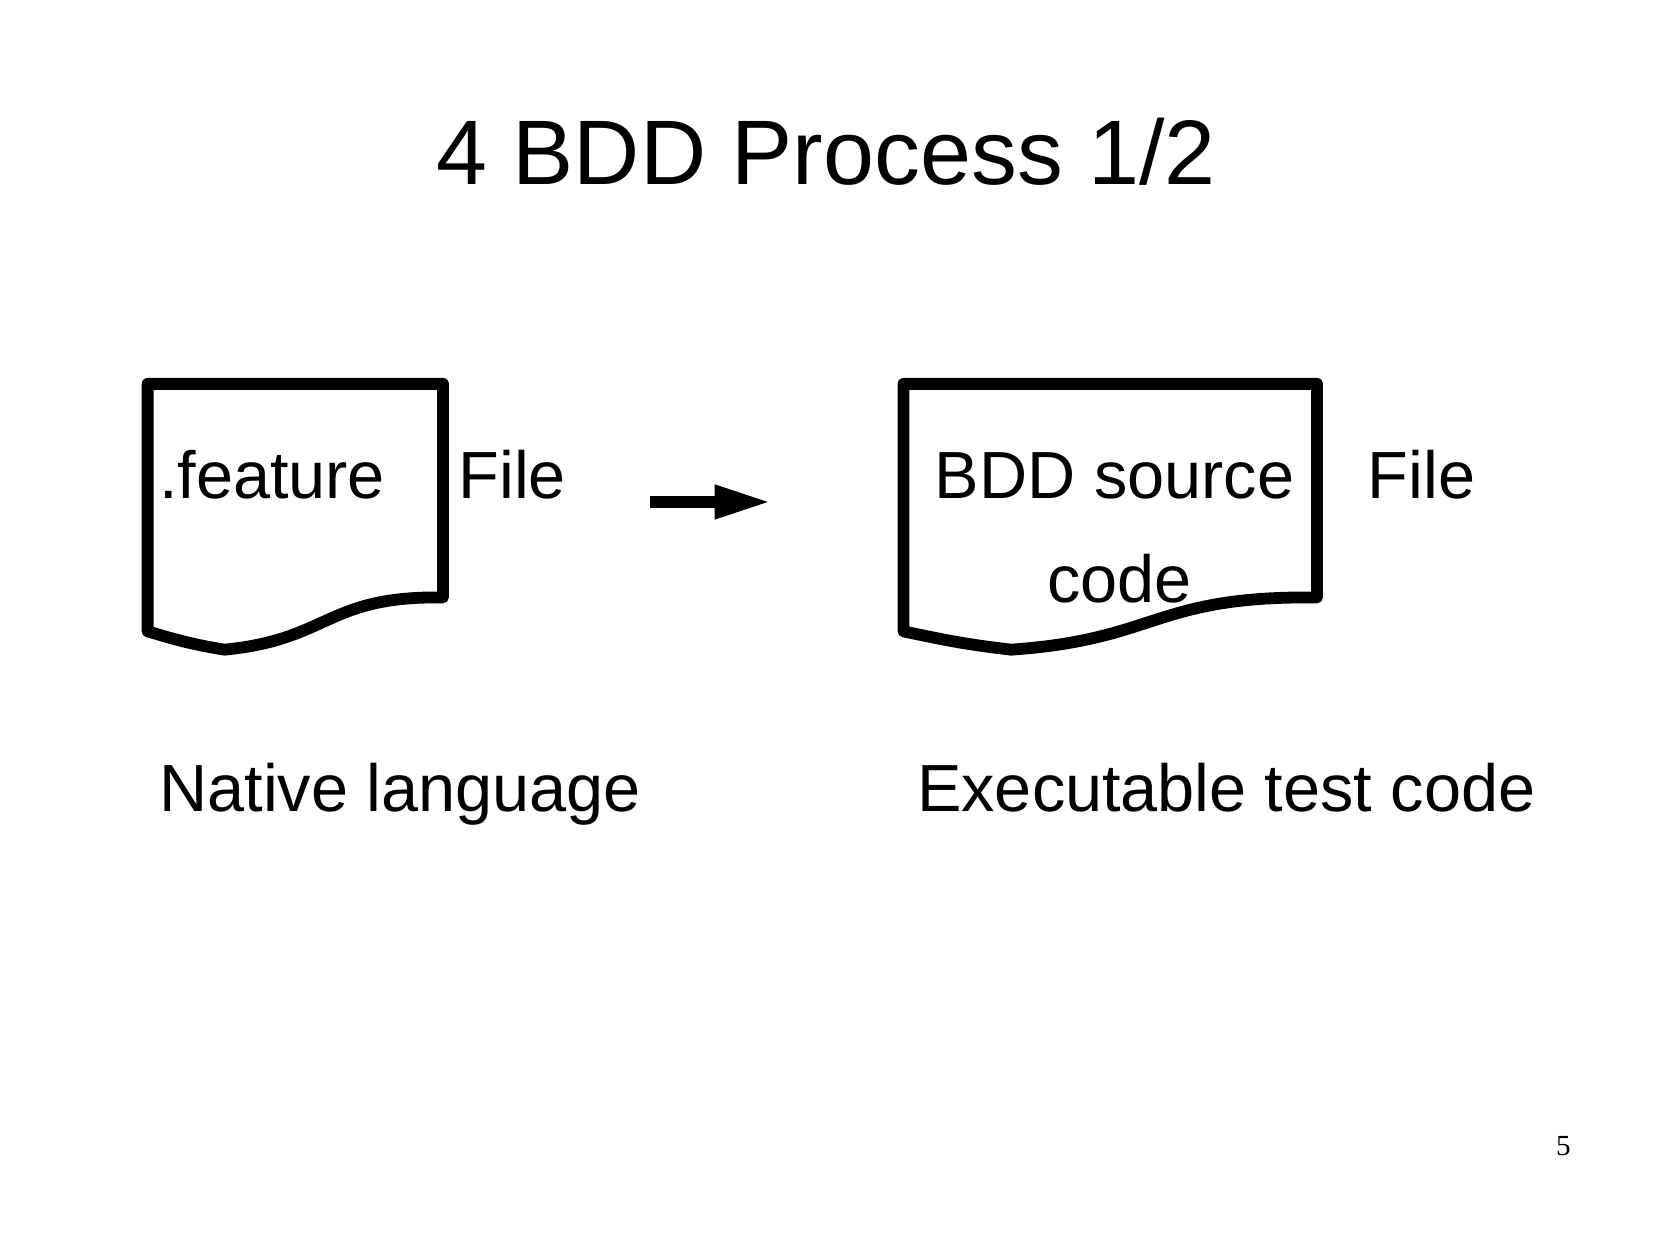

# 4 BDD Process 1/2
.feature File BDD source File
 code
Native language Executable test code
5